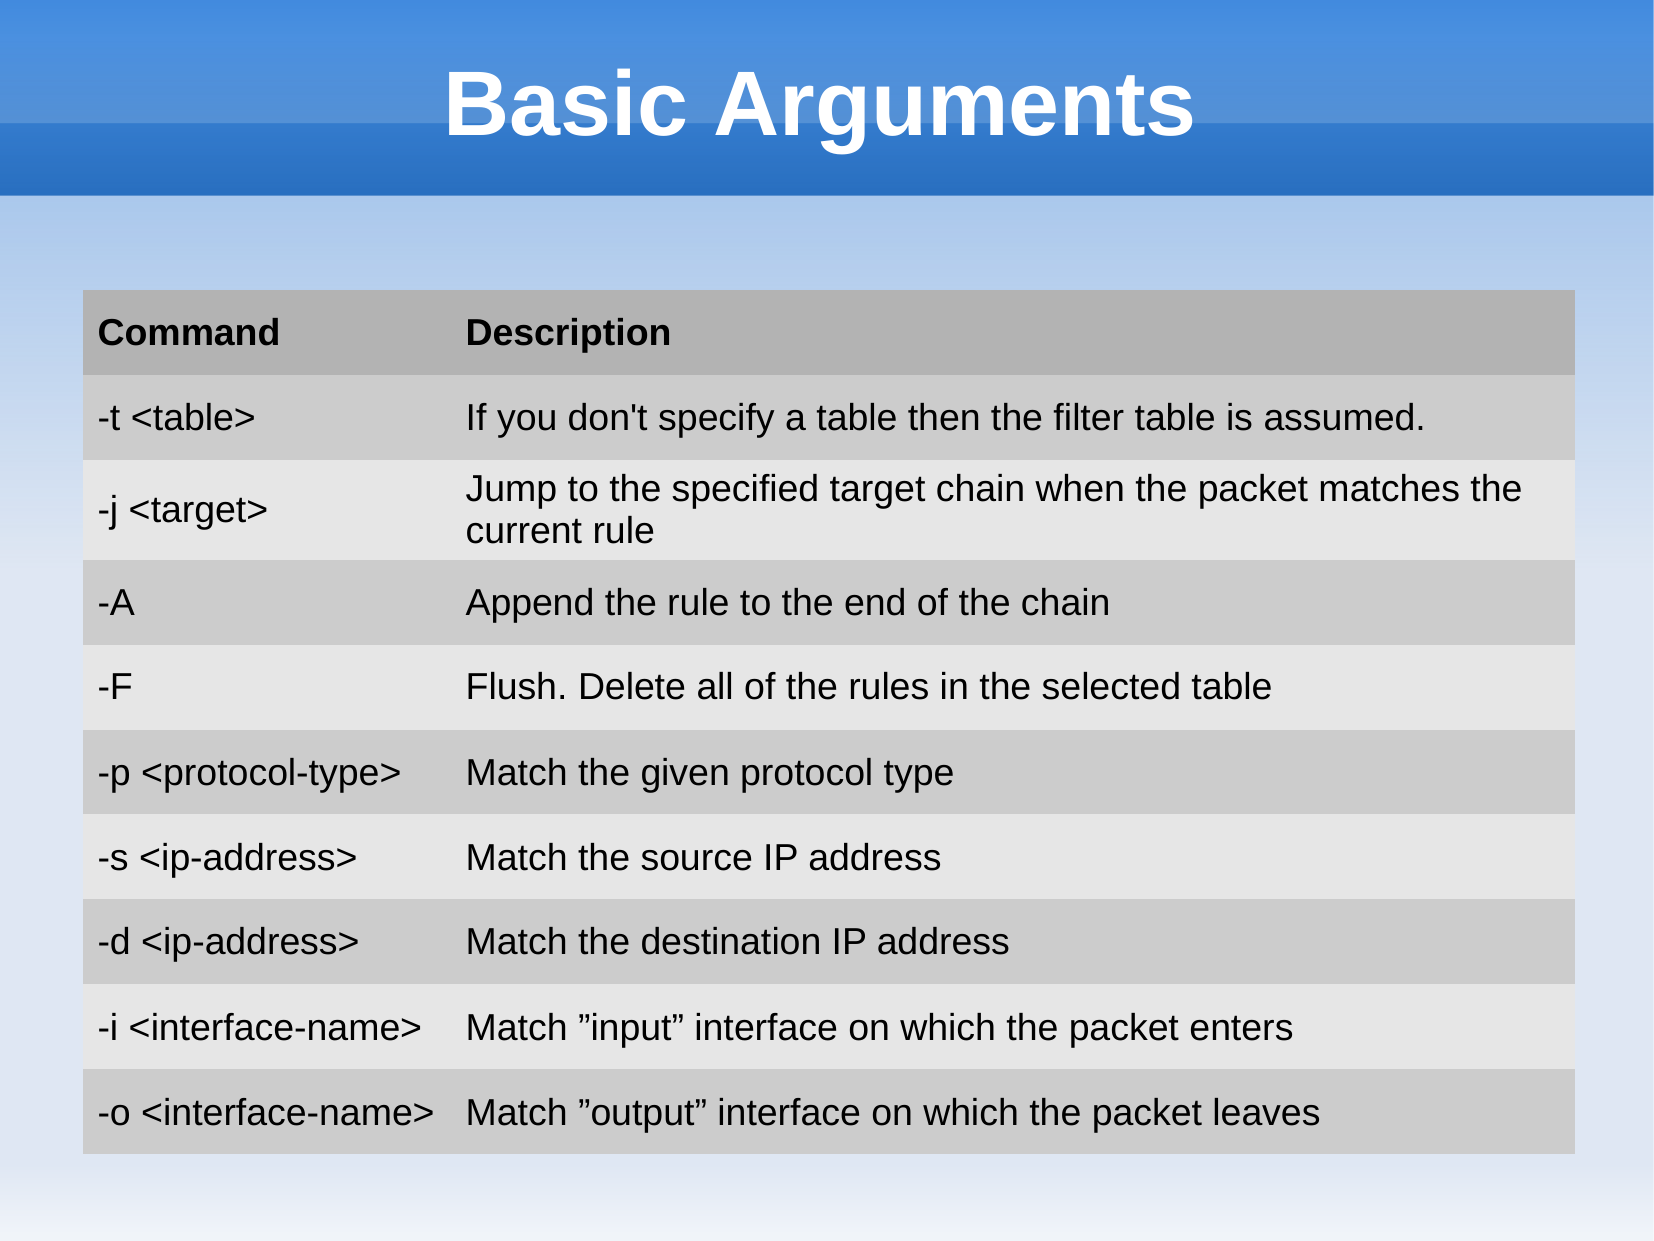

# Basic Arguments
| Command | Description |
| --- | --- |
| -t <table> | If you don't specify a table then the filter table is assumed. |
| -j <target> | Jump to the specified target chain when the packet matches the current rule |
| -A | Append the rule to the end of the chain |
| -F | Flush. Delete all of the rules in the selected table |
| -p <protocol-type> | Match the given protocol type |
| -s <ip-address> | Match the source IP address |
| -d <ip-address> | Match the destination IP address |
| -i <interface-name> | Match ”input” interface on which the packet enters |
| -o <interface-name> | Match ”output” interface on which the packet leaves |